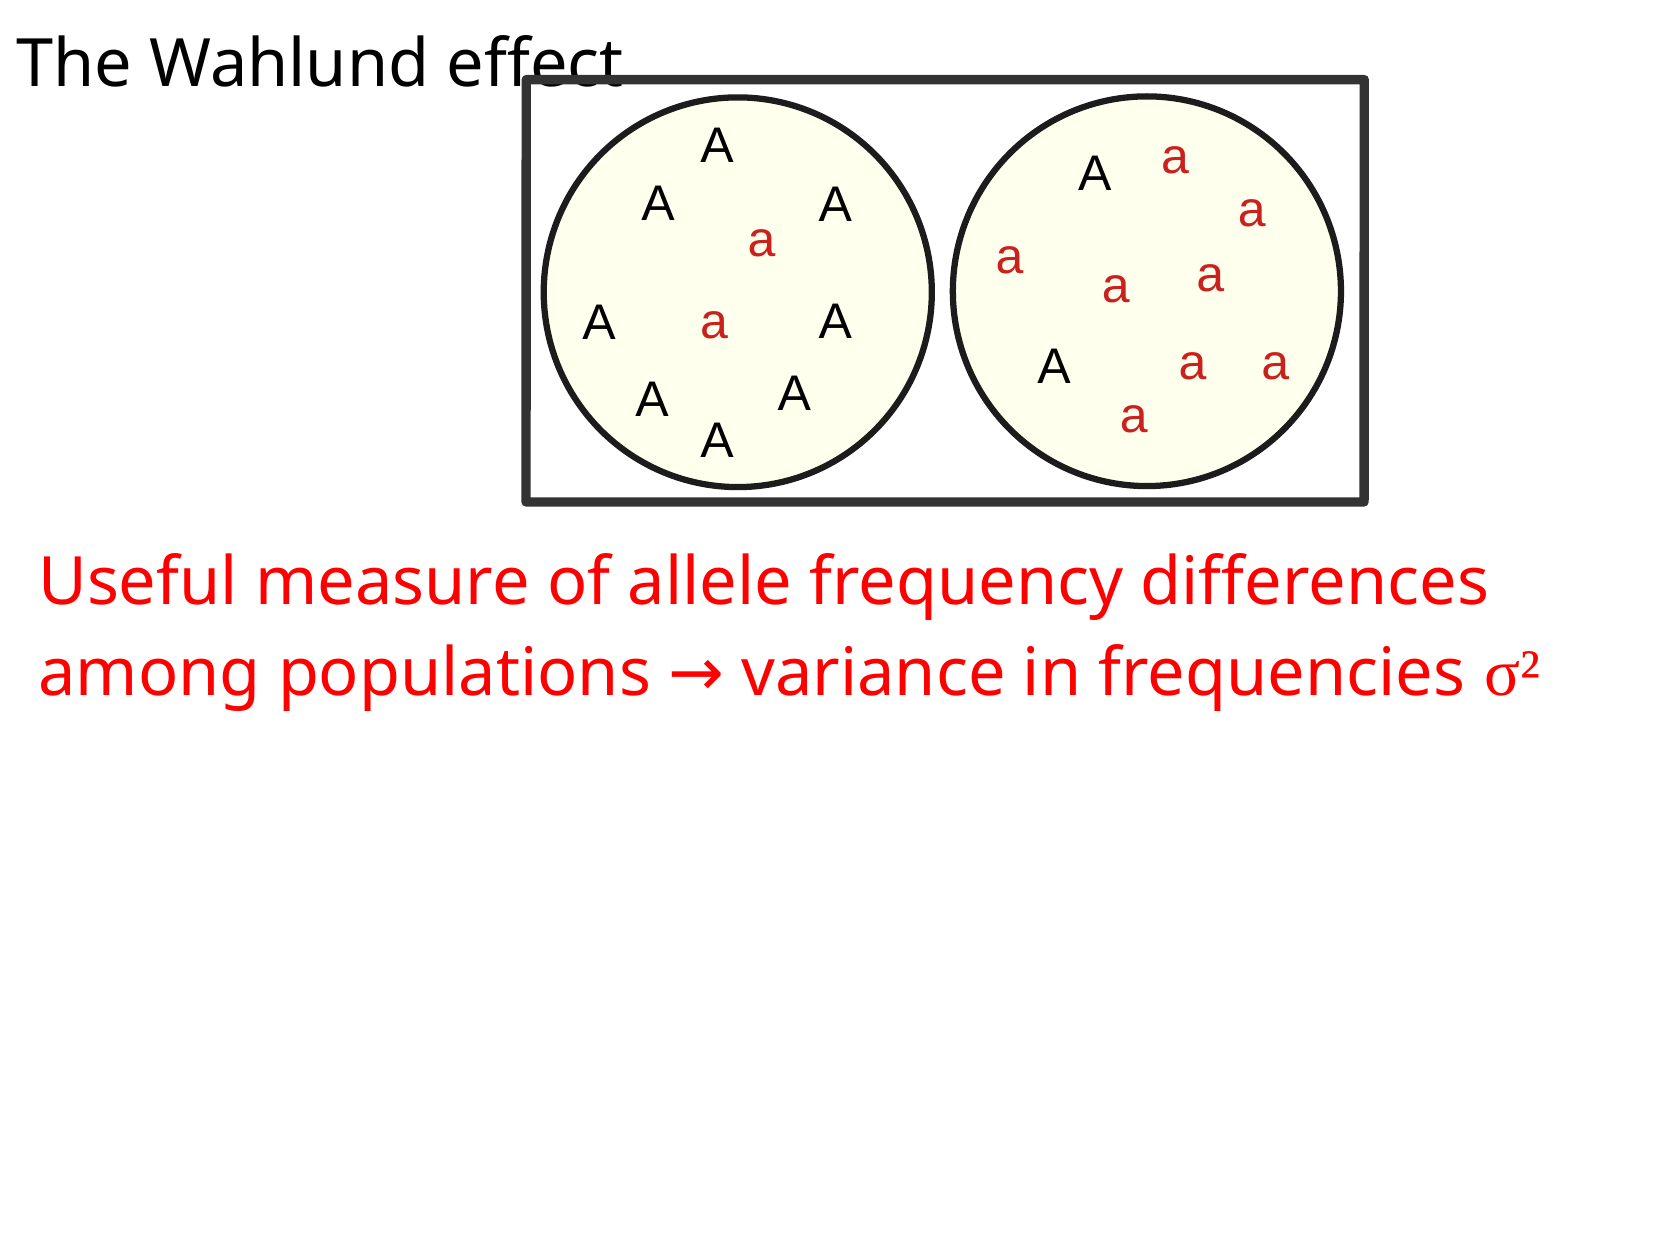

The Wahlund effect
A
a
A
A
A
a
a
a
a
a
a
A
A
a
a
A
A
A
a
A
Useful measure of allele frequency differences among populations → variance in frequencies σ²